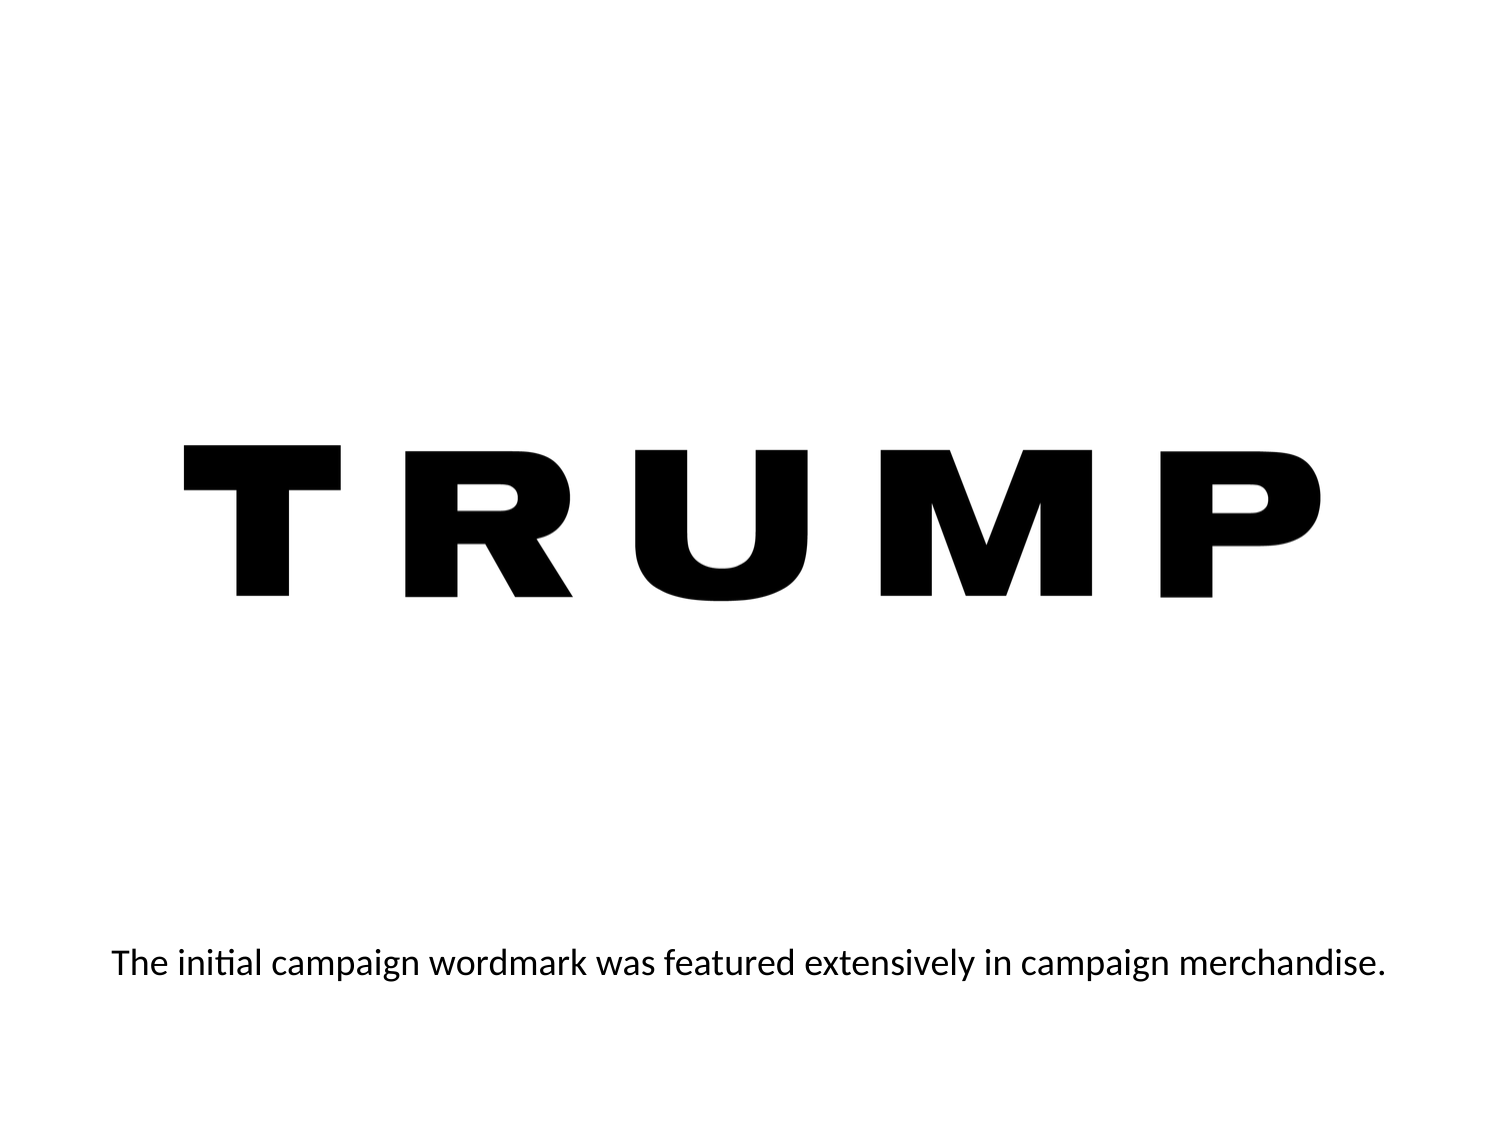

The initial campaign wordmark was featured extensively in campaign merchandise.